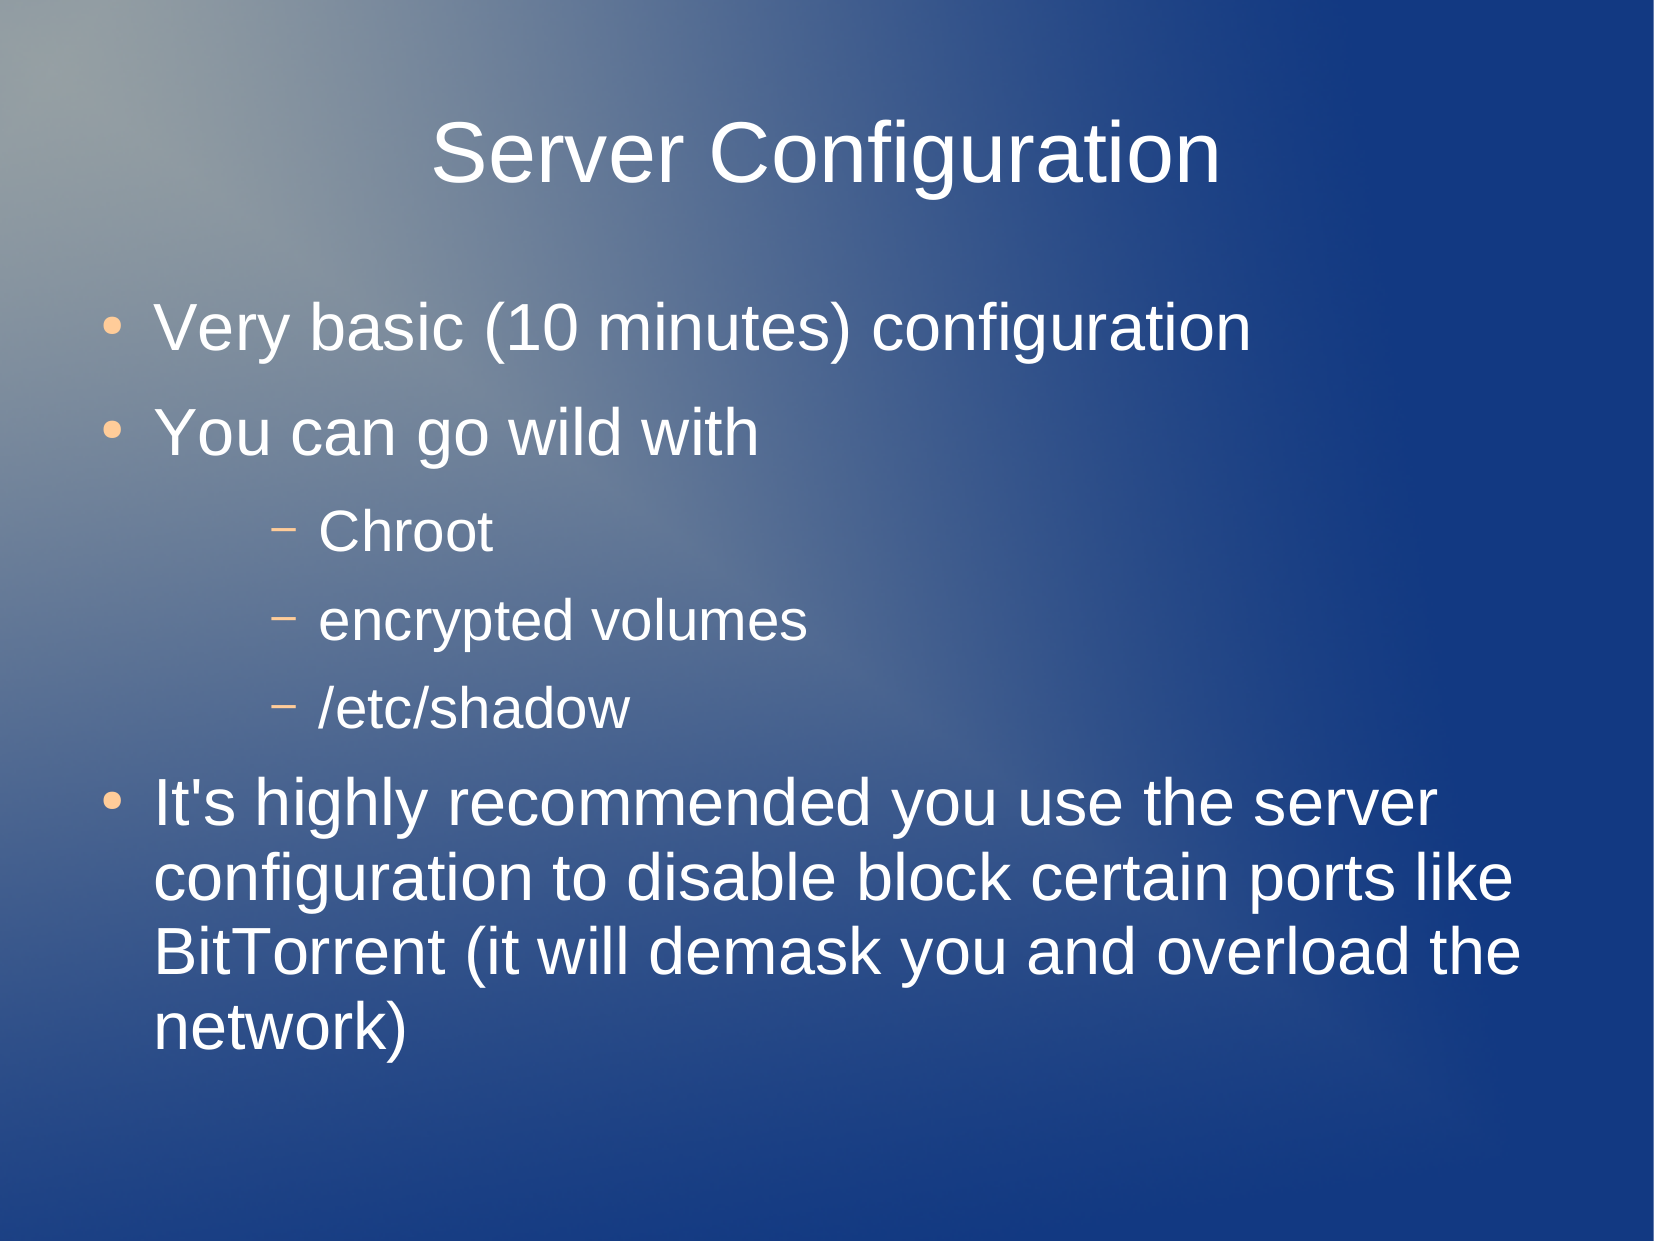

# Server Configuration
Very basic (10 minutes) configuration
You can go wild with
Chroot
encrypted volumes
/etc/shadow
It's highly recommended you use the server configuration to disable block certain ports like BitTorrent (it will demask you and overload the network)